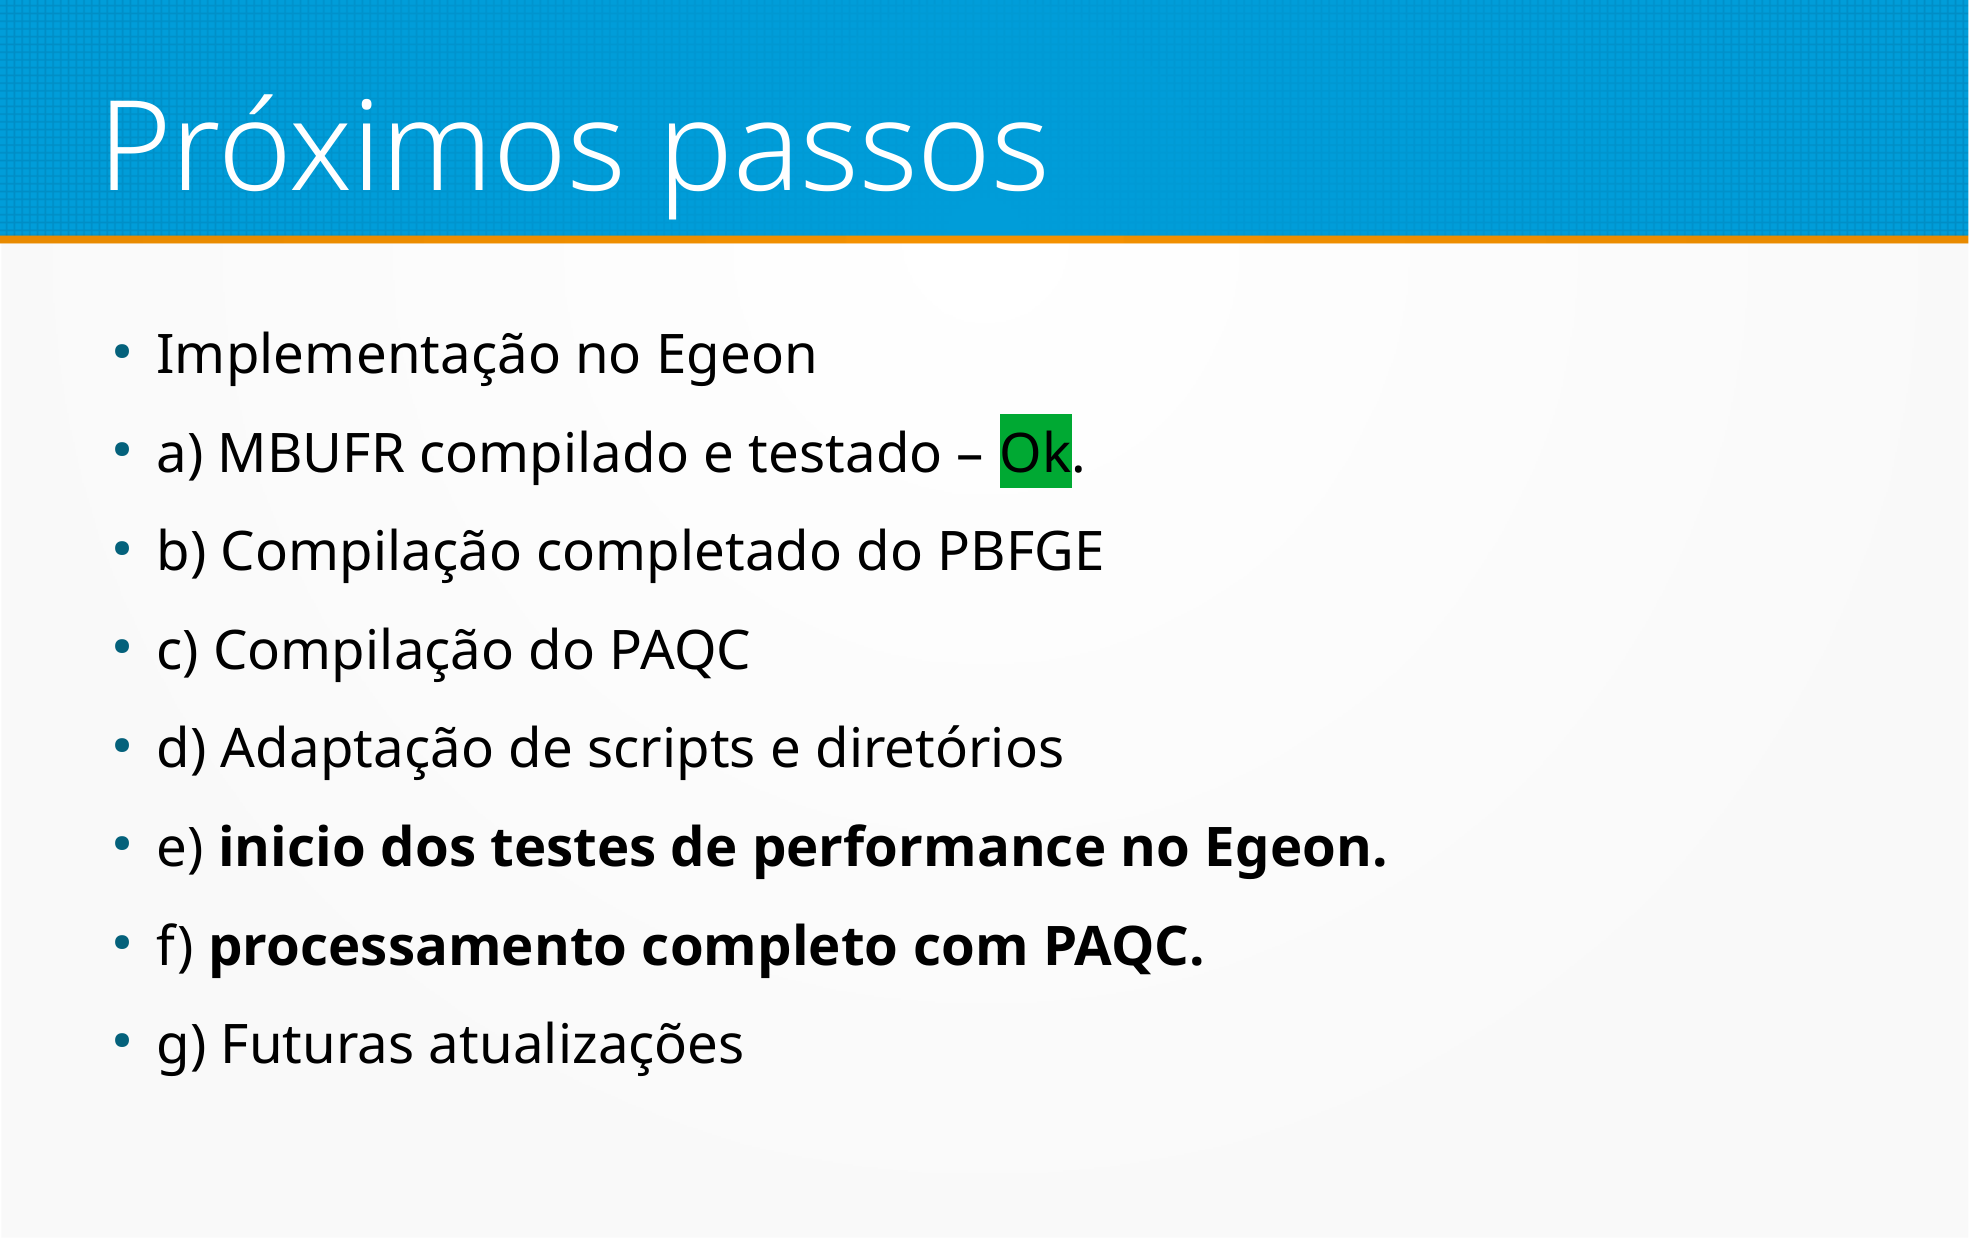

# Próximos passos
Implementação no Egeon
a) MBUFR compilado e testado – Ok.
b) Compilação completado do PBFGE
c) Compilação do PAQC
d) Adaptação de scripts e diretórios
e) inicio dos testes de performance no Egeon.
f) processamento completo com PAQC.
g) Futuras atualizações